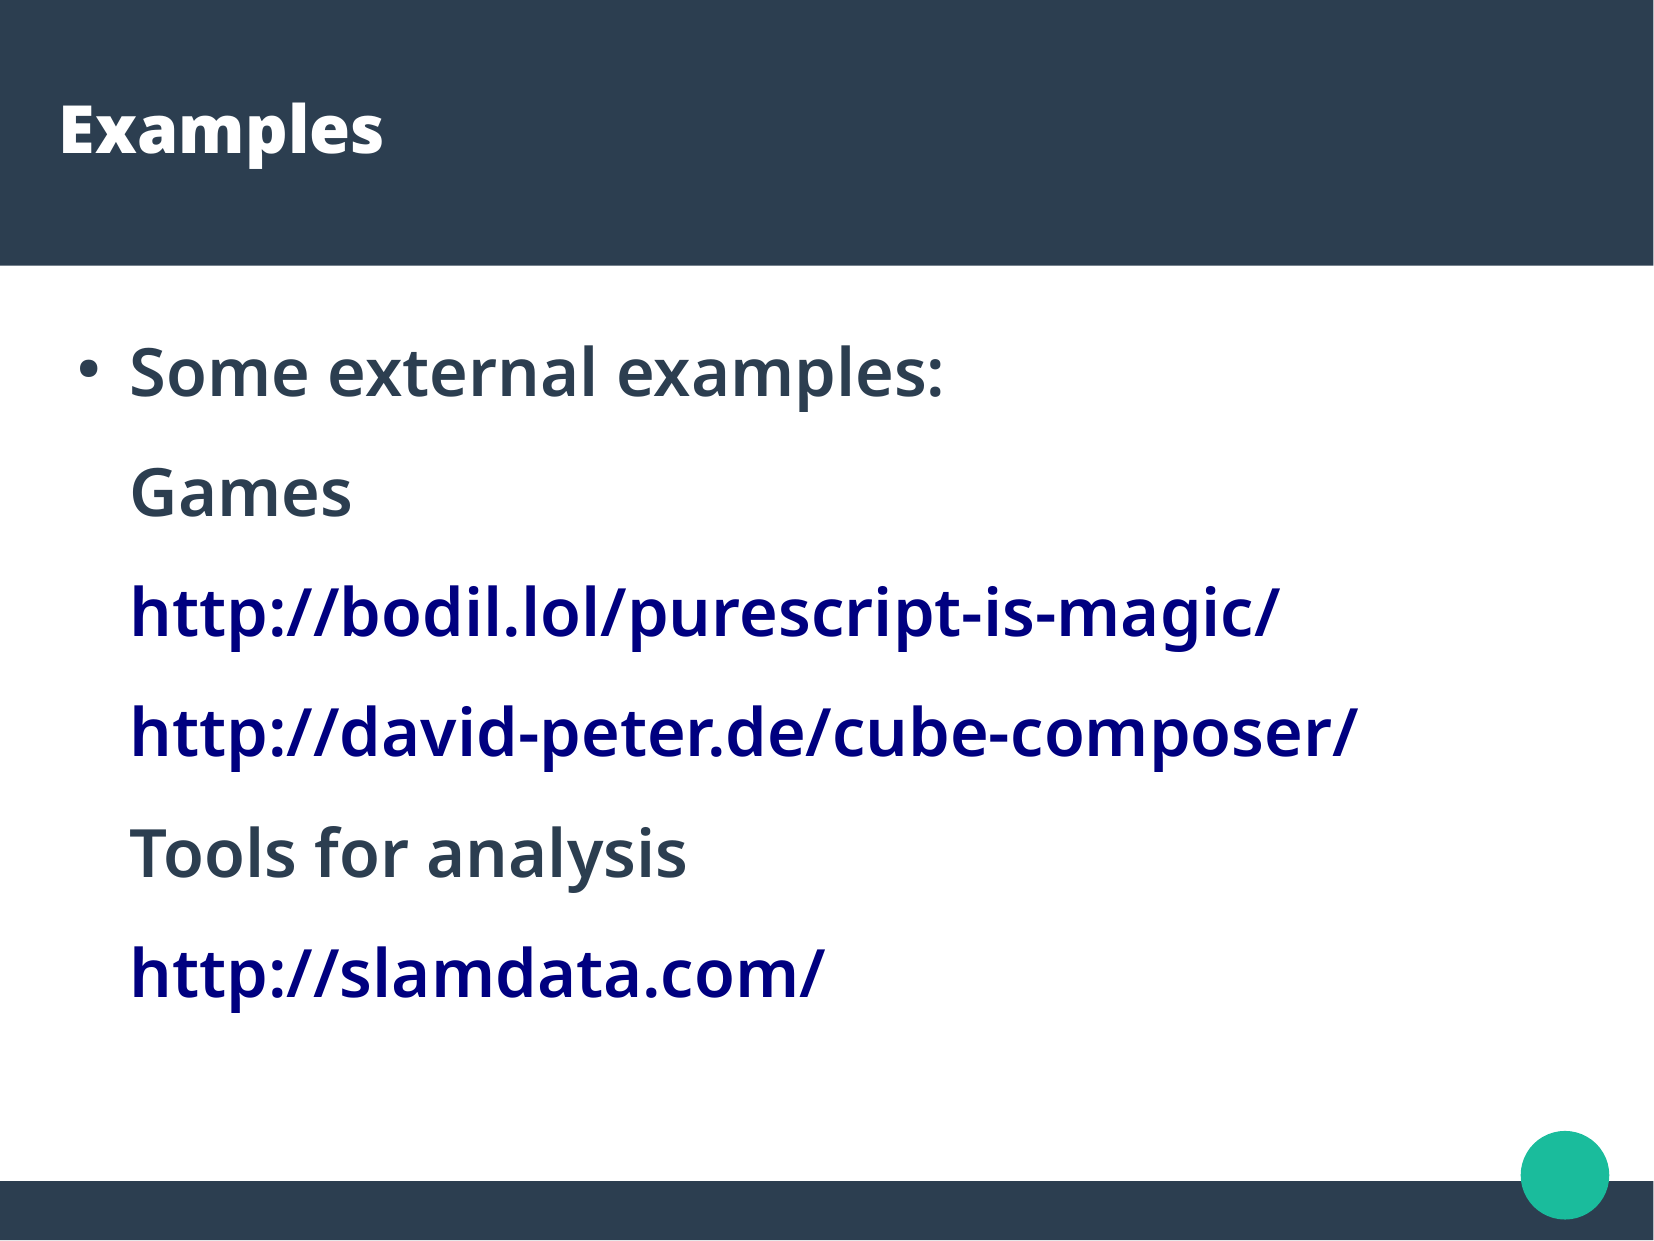

# Examples
Some external examples:
Games
http://bodil.lol/purescript-is-magic/
http://david-peter.de/cube-composer/
Tools for analysis
http://slamdata.com/